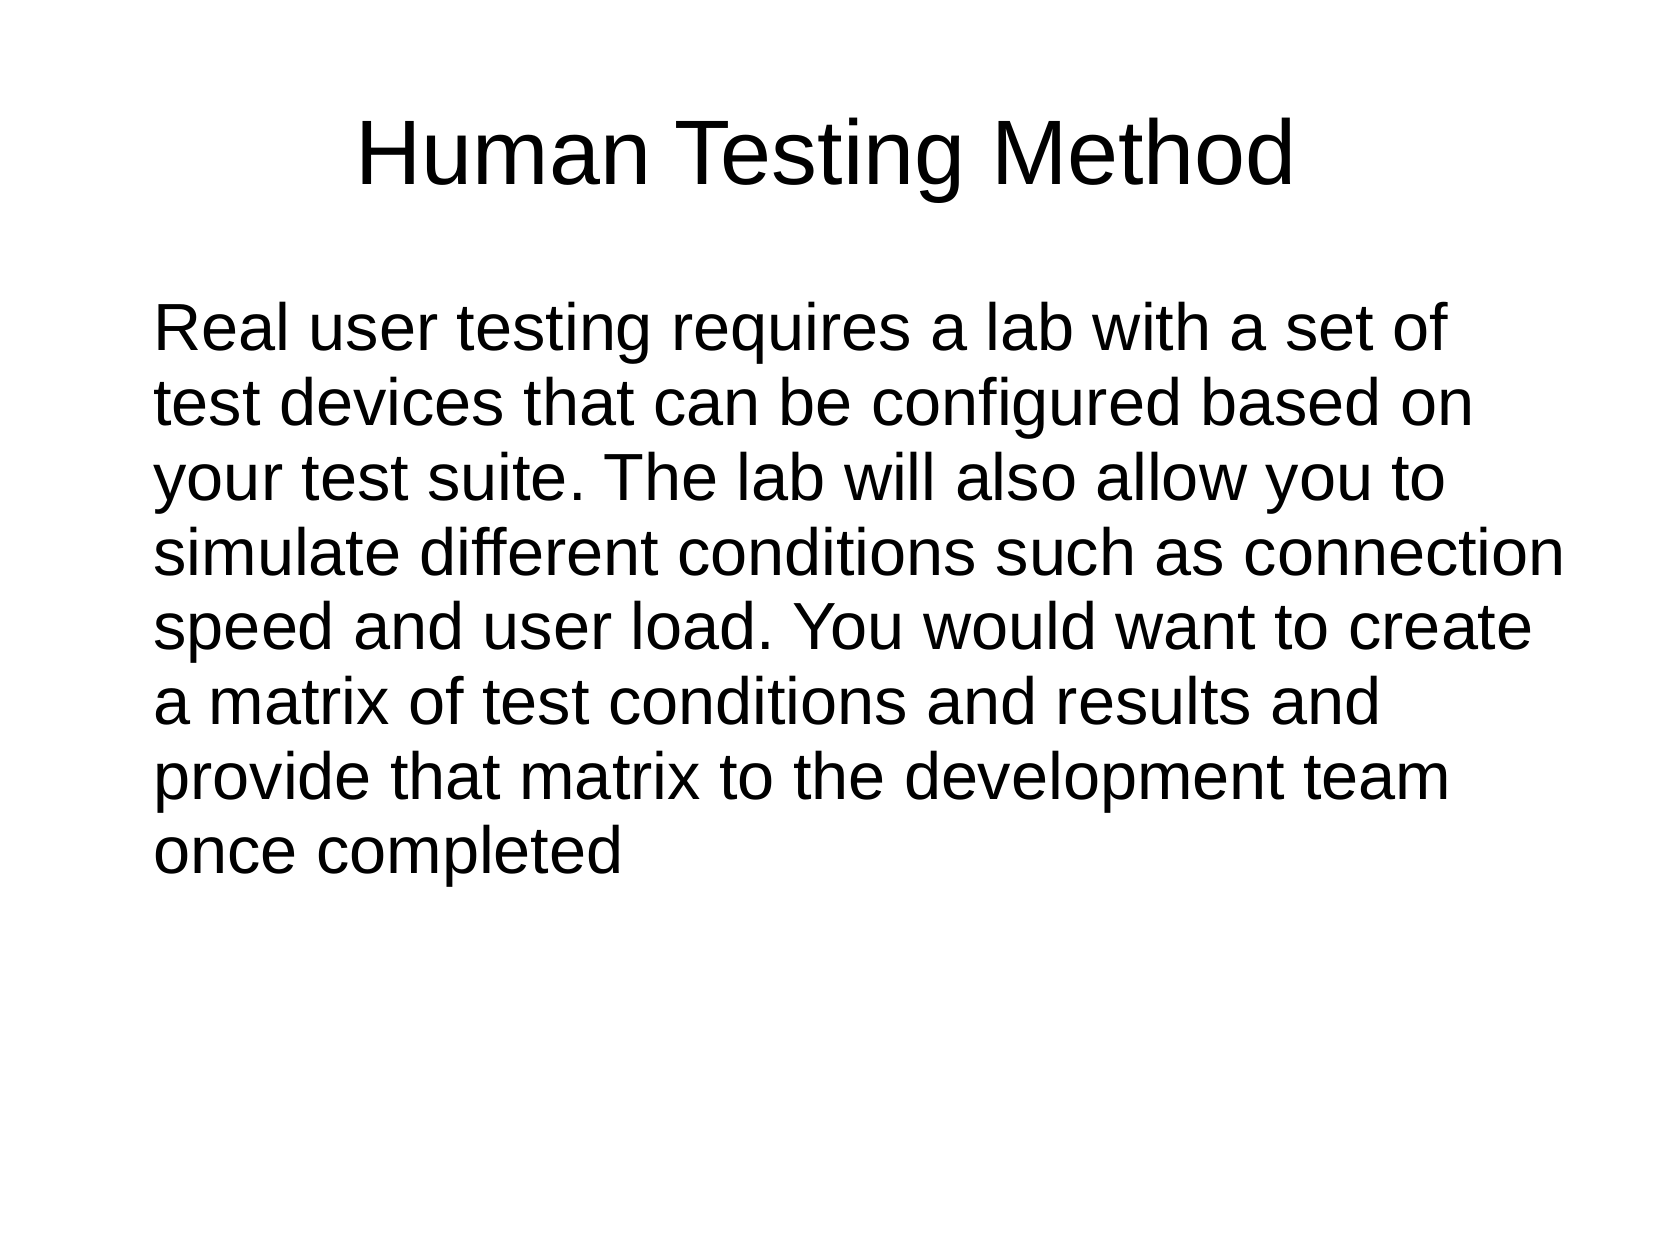

# Human Testing Method
Real user testing requires a lab with a set of test devices that can be configured based on your test suite. The lab will also allow you to simulate different conditions such as connection speed and user load. You would want to create a matrix of test conditions and results and provide that matrix to the development team once completed